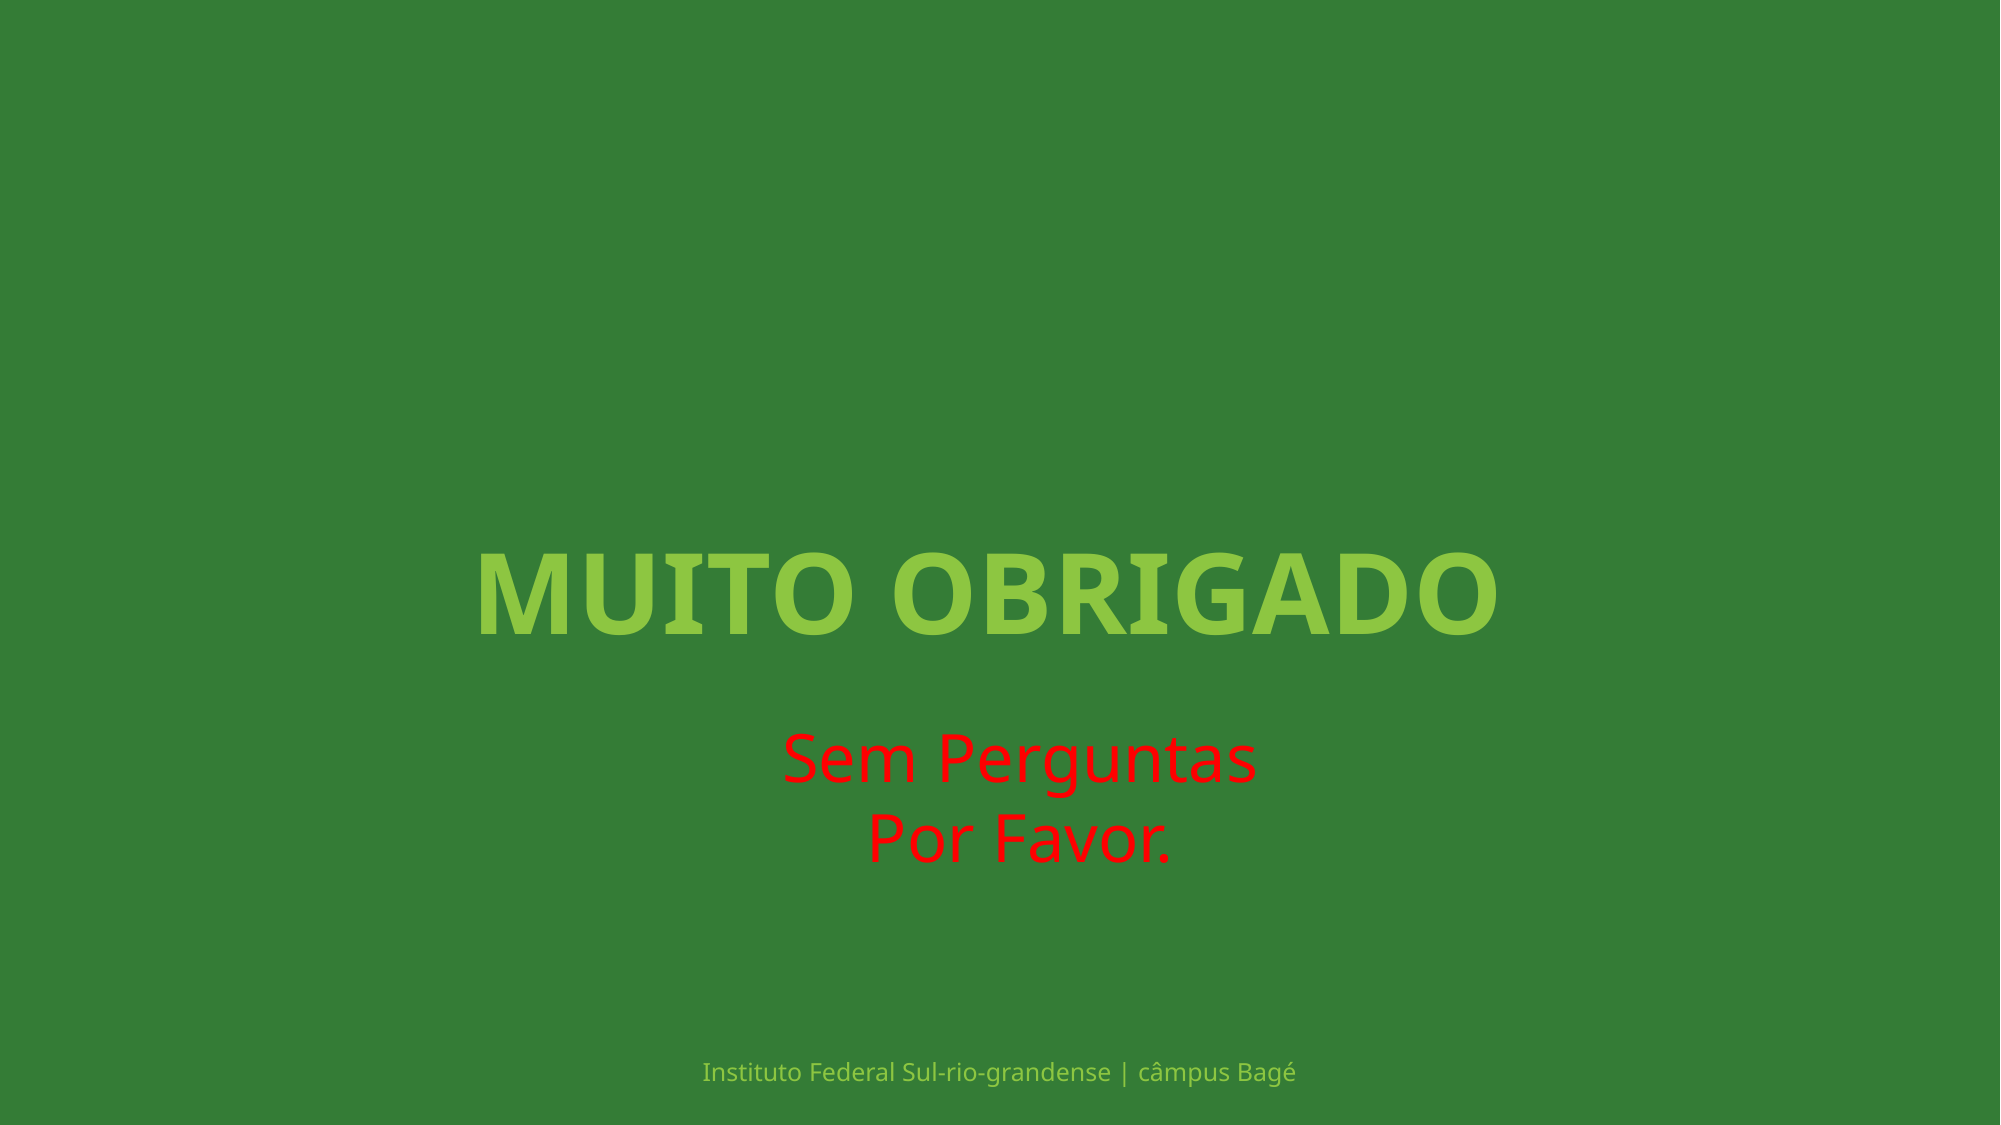

MUITO OBRIGADO
Sem Perguntas
Por Favor.
Instituto Federal Sul-rio-grandense | câmpus Bagé